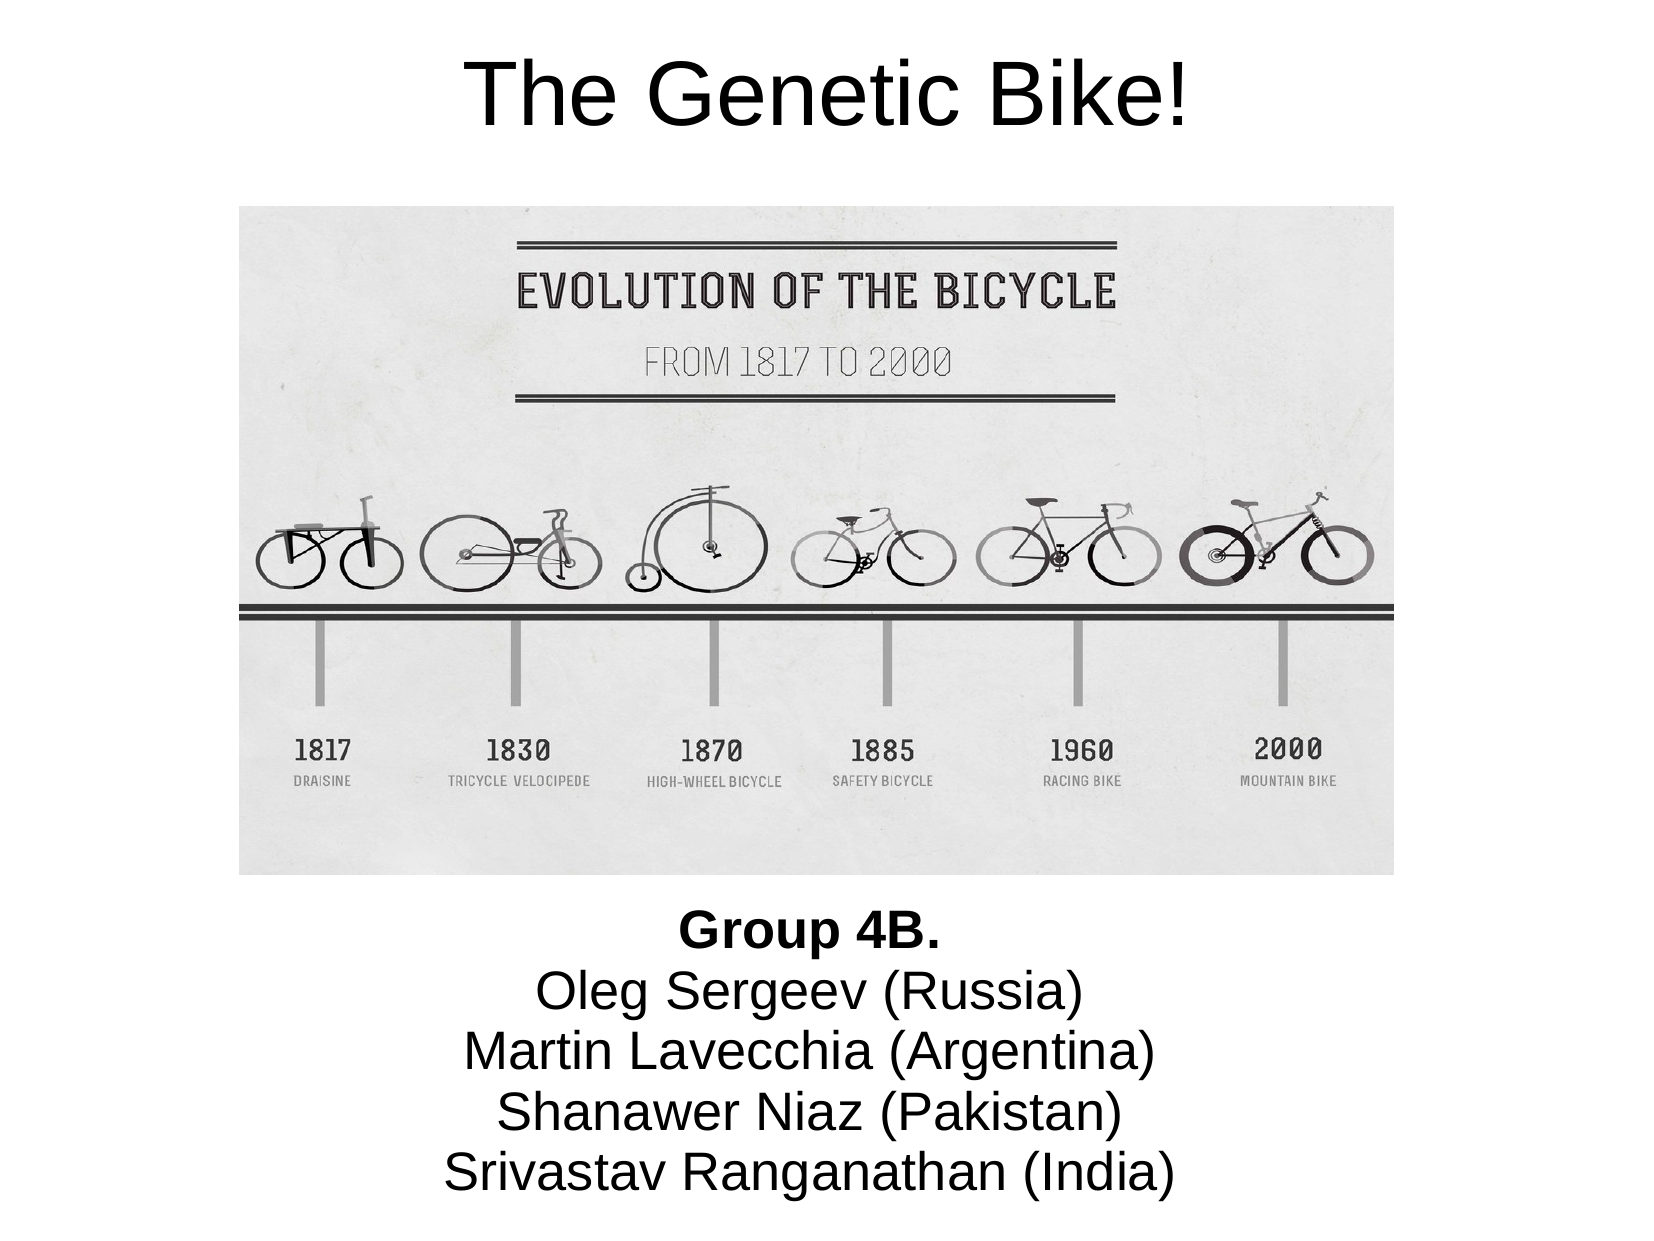

# The Genetic Bike!
Group 4B.
Oleg Sergeev (Russia)
Martin Lavecchia (Argentina)
Shanawer Niaz (Pakistan)
Srivastav Ranganathan (India)